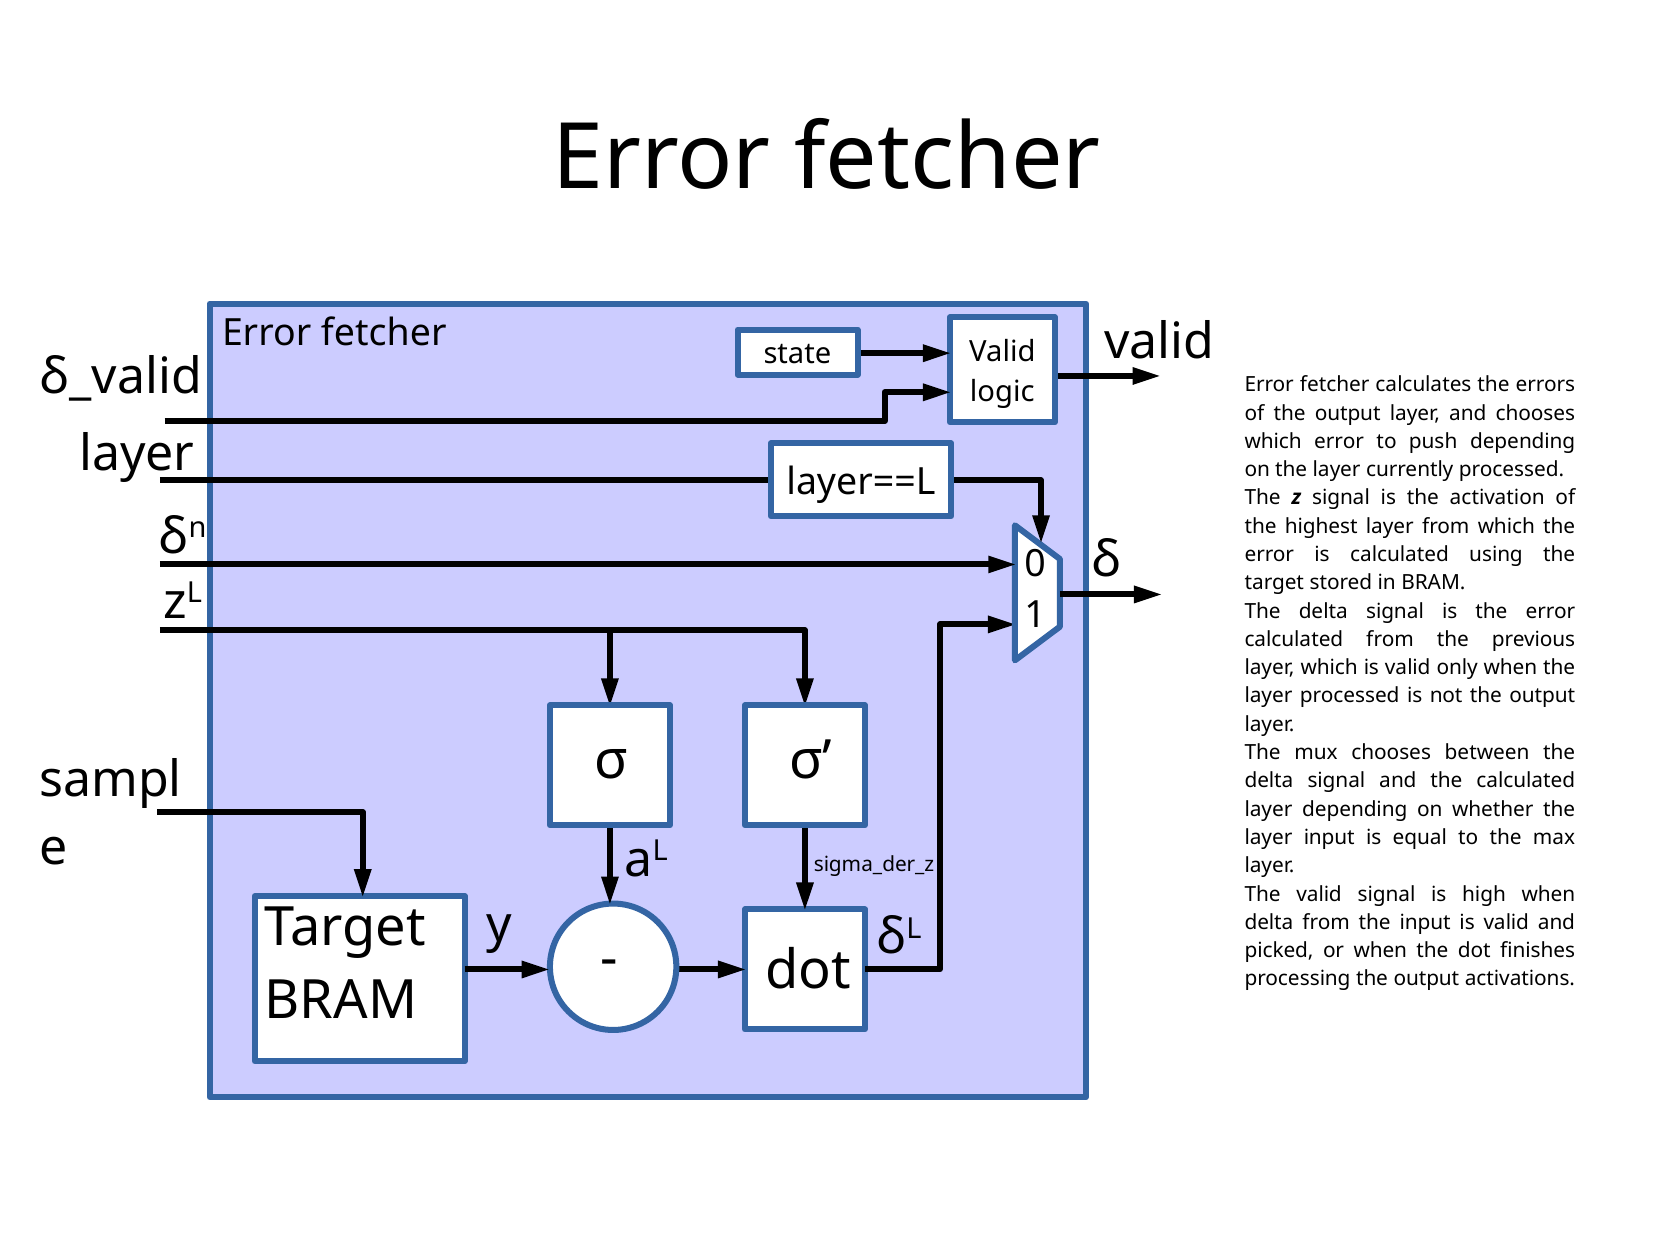

# Error fetcher
valid
Error fetcher
Valid
logic
state
δ_valid
Error fetcher calculates the errors of the output layer, and chooses which error to push depending on the layer currently processed.
The z signal is the activation of the highest layer from which the error is calculated using the target stored in BRAM.
The delta signal is the error calculated from the previous layer, which is valid only when the layer processed is not the output layer.
The mux chooses between the delta signal and the calculated layer depending on whether the layer input is equal to the max layer.
The valid signal is high when delta from the input is valid and picked, or when the dot finishes processing the output activations.
layer
layer==L
δn
δ
0
1
zL
σ
σ’
sample
aL
sigma_der_z
Target
BRAM
y
δL
-
dot